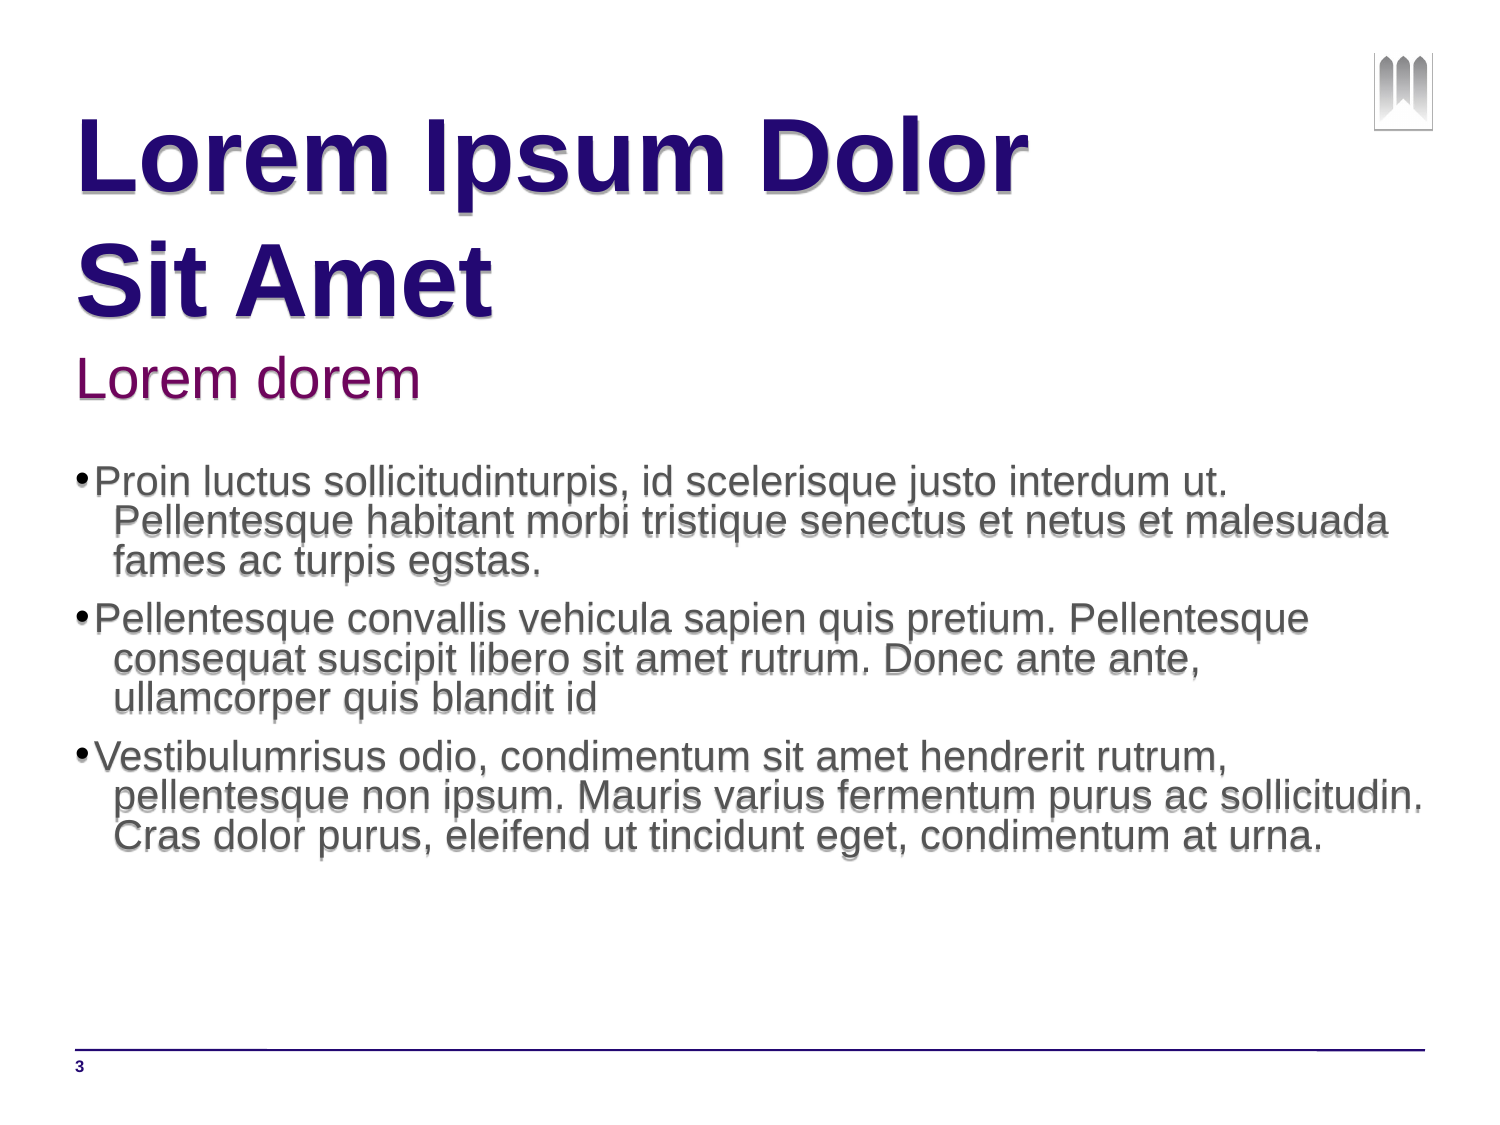

# Lorem Ipsum Dolor Sit Amet
Lorem dorem
Proin luctus sollicitudinturpis, id scelerisque justo interdum ut. Pellentesque habitant morbi tristique senectus et netus et malesuada fames ac turpis egstas.
Pellentesque convallis vehicula sapien quis pretium. Pellentesque consequat suscipit libero sit amet rutrum. Donec ante ante, ullamcorper quis blandit id
Vestibulumrisus odio, condimentum sit amet hendrerit rutrum, pellentesque non ipsum. Mauris varius fermentum purus ac sollicitudin. Cras dolor purus, eleifend ut tincidunt eget, condimentum at urna.